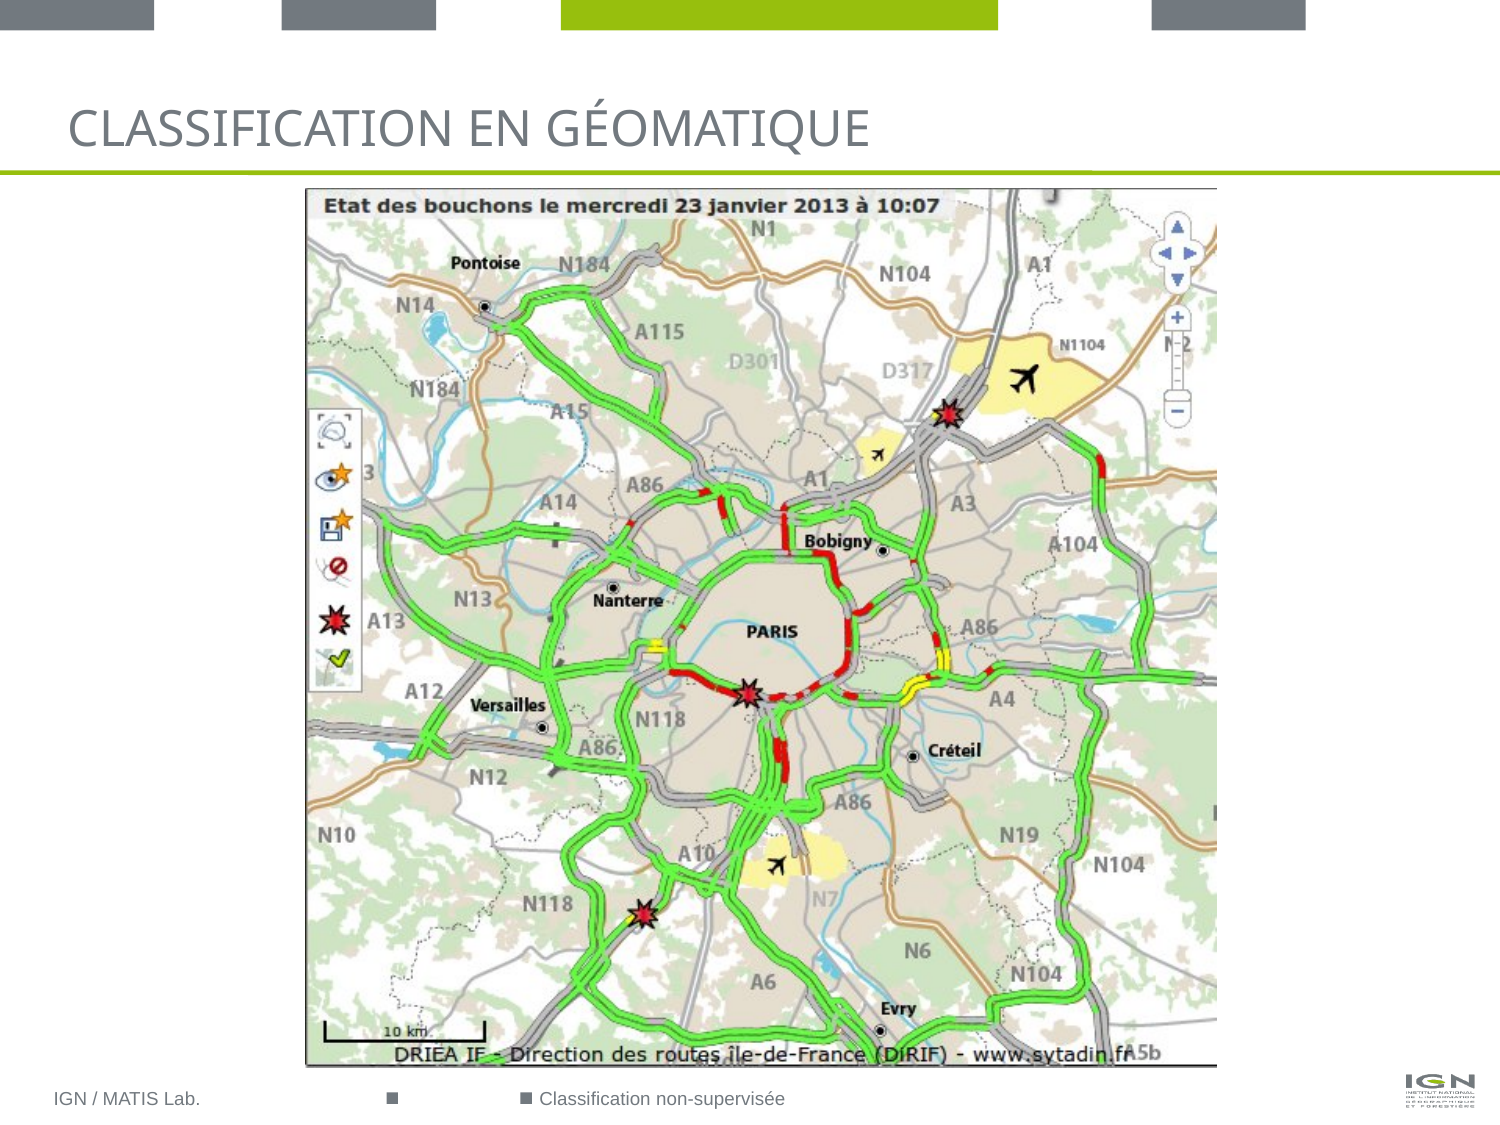

CLASSIFICATION EN GÉOMATIQUE
IGN / MATIS Lab.
Classification non-supervisée